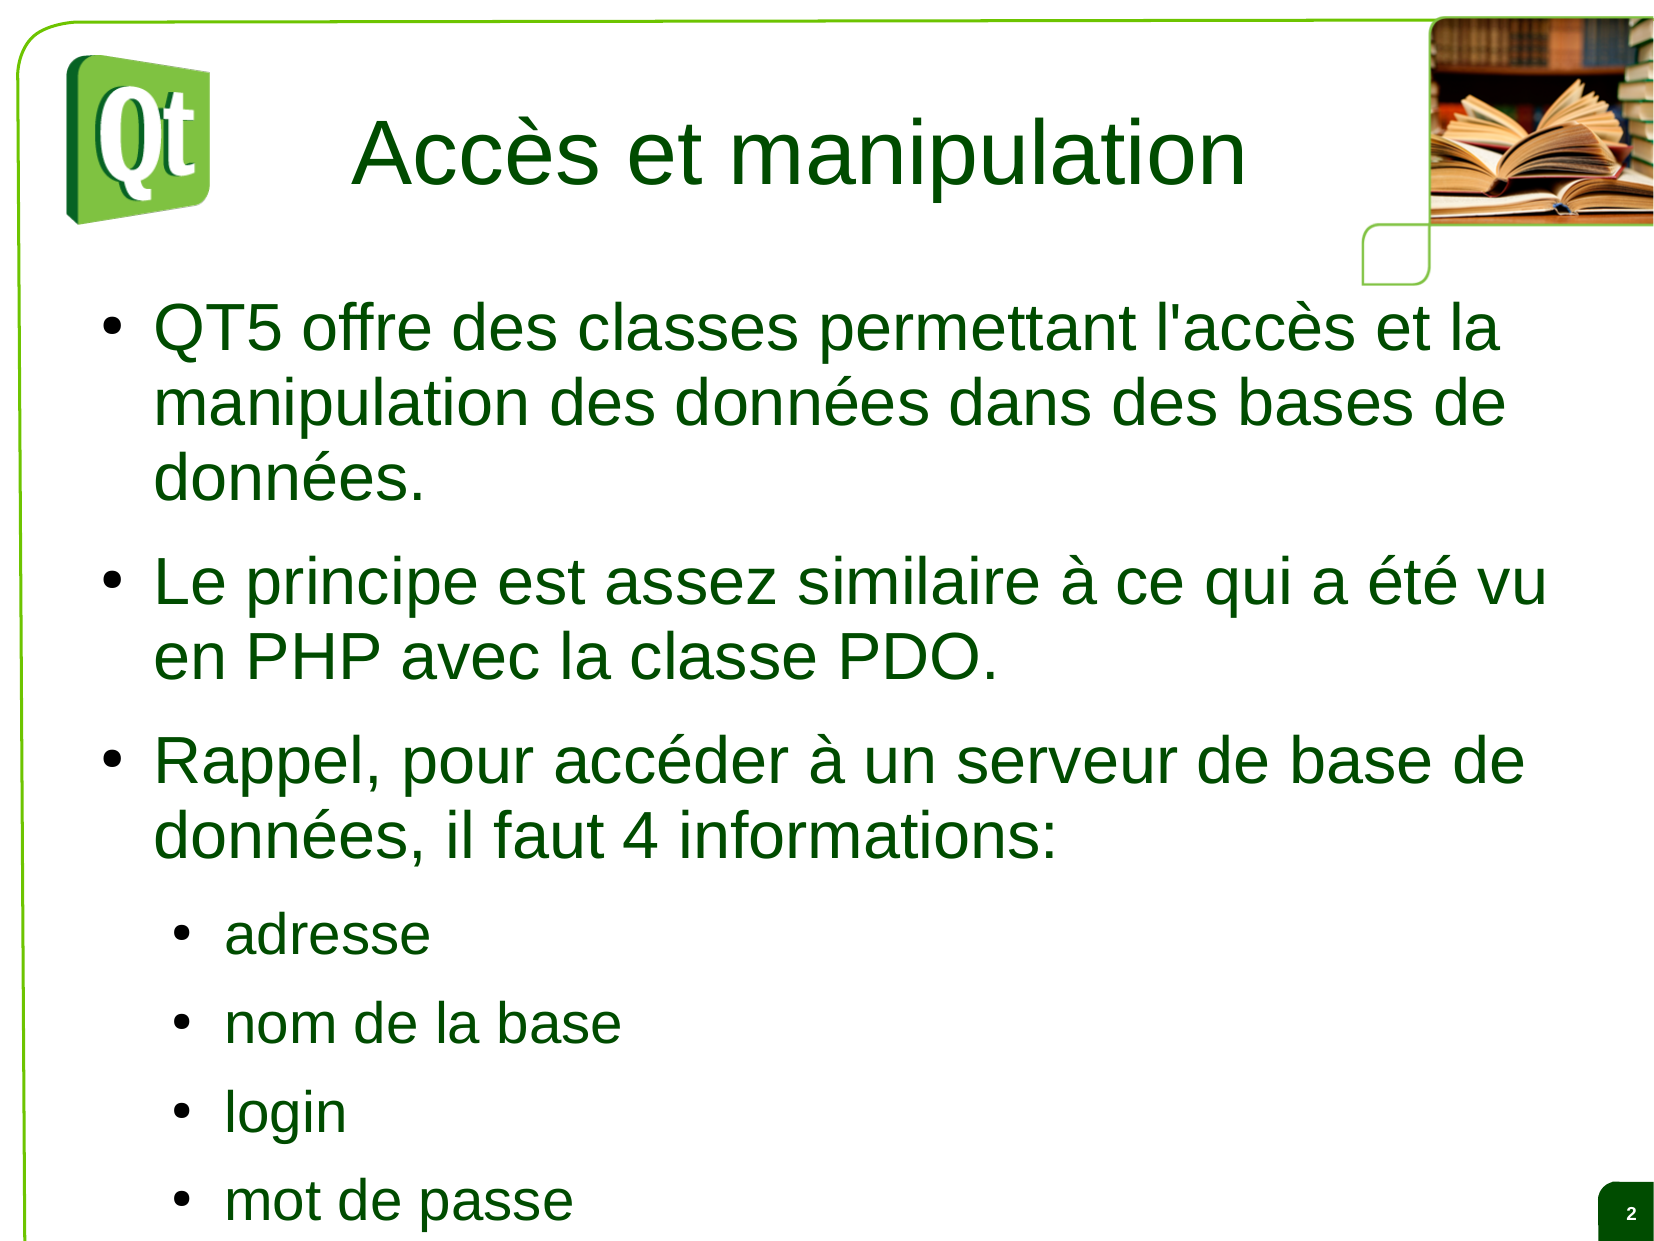

# Accès et manipulation
QT5 offre des classes permettant l'accès et la manipulation des données dans des bases de données.
Le principe est assez similaire à ce qui a été vu en PHP avec la classe PDO.
Rappel, pour accéder à un serveur de base de données, il faut 4 informations:
adresse
nom de la base
login
mot de passe